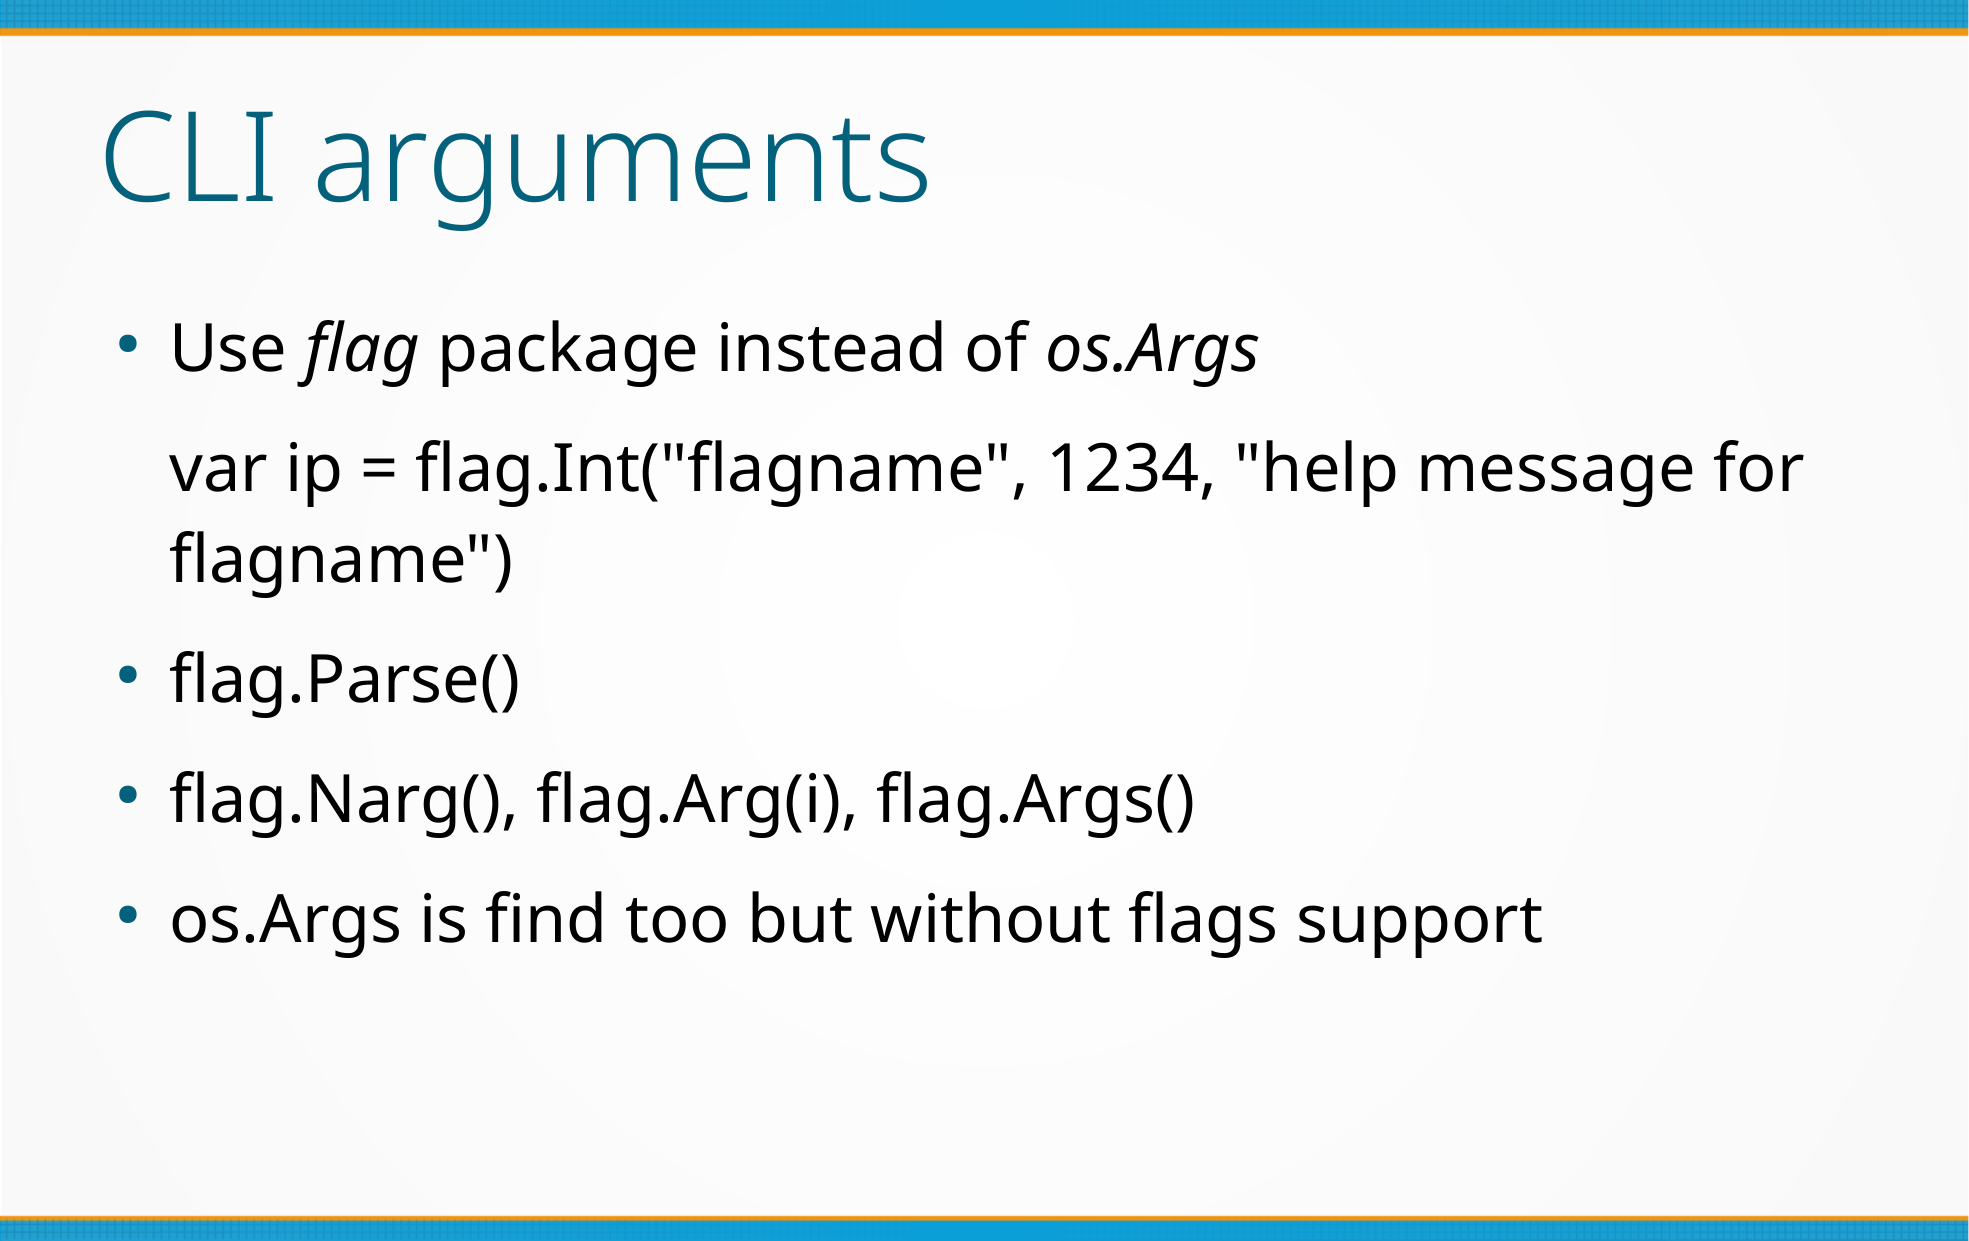

# CLI arguments
Use flag package instead of os.Args
var ip = flag.Int("flagname", 1234, "help message for flagname")
flag.Parse()
flag.Narg(), flag.Arg(i), flag.Args()
os.Args is find too but without flags support